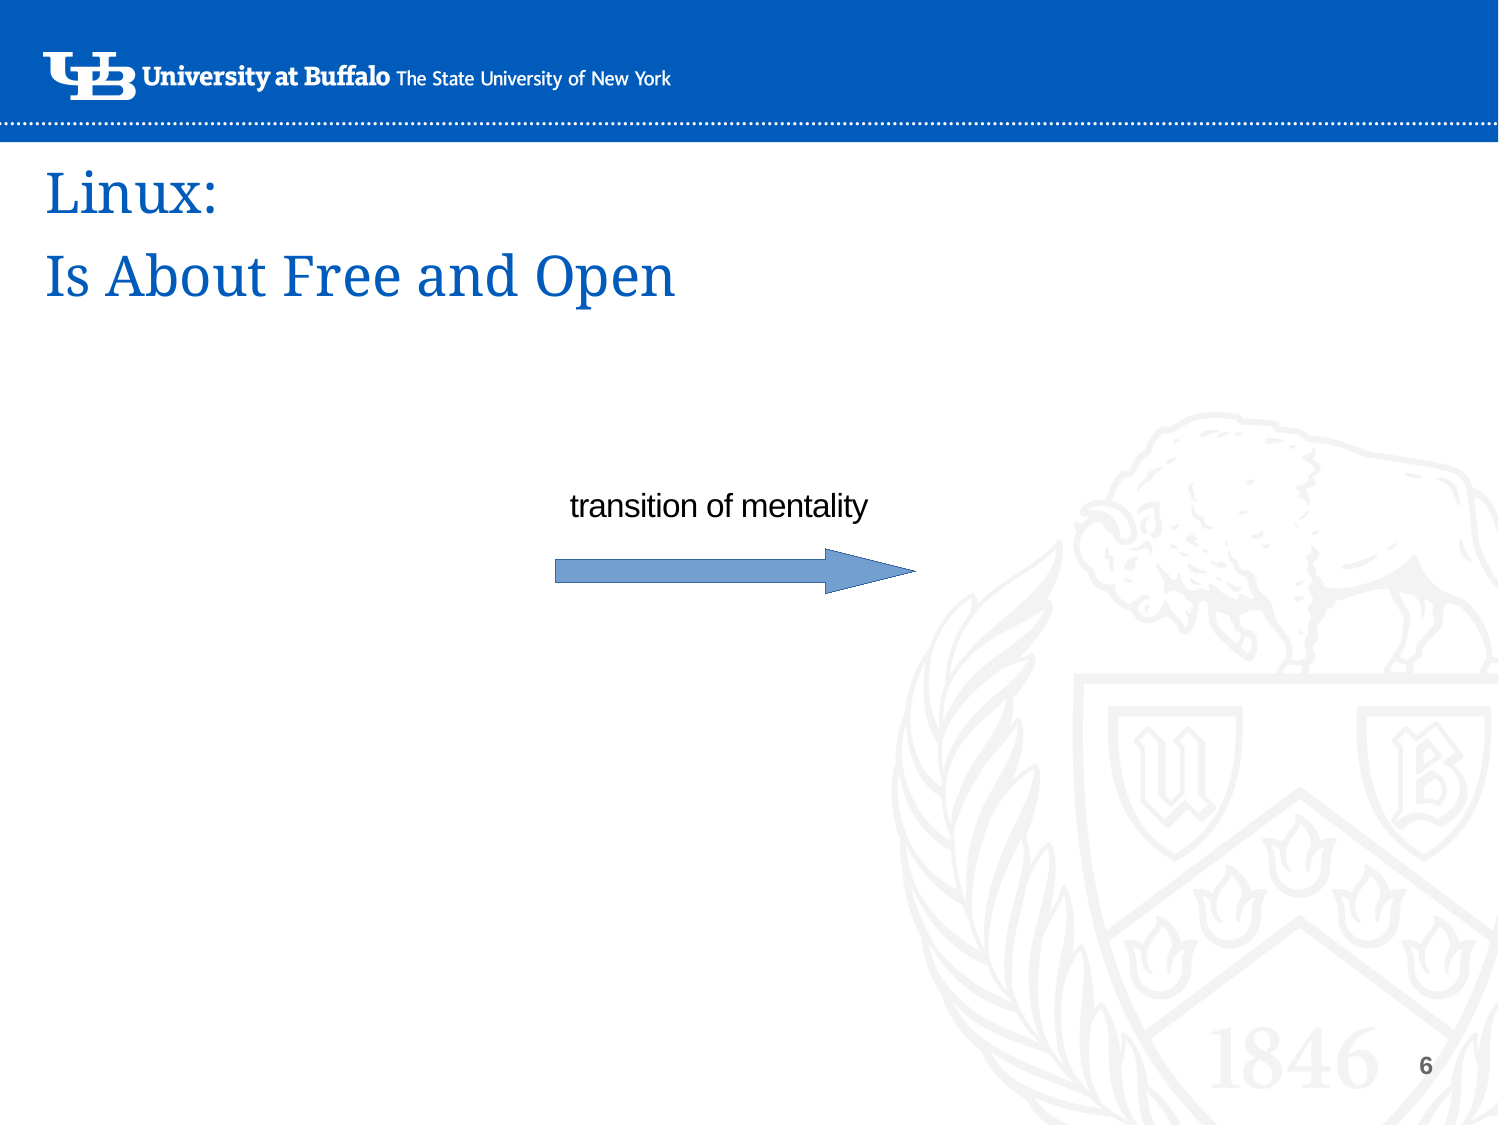

#
Linux:
Is About Free and Open
transition of mentality